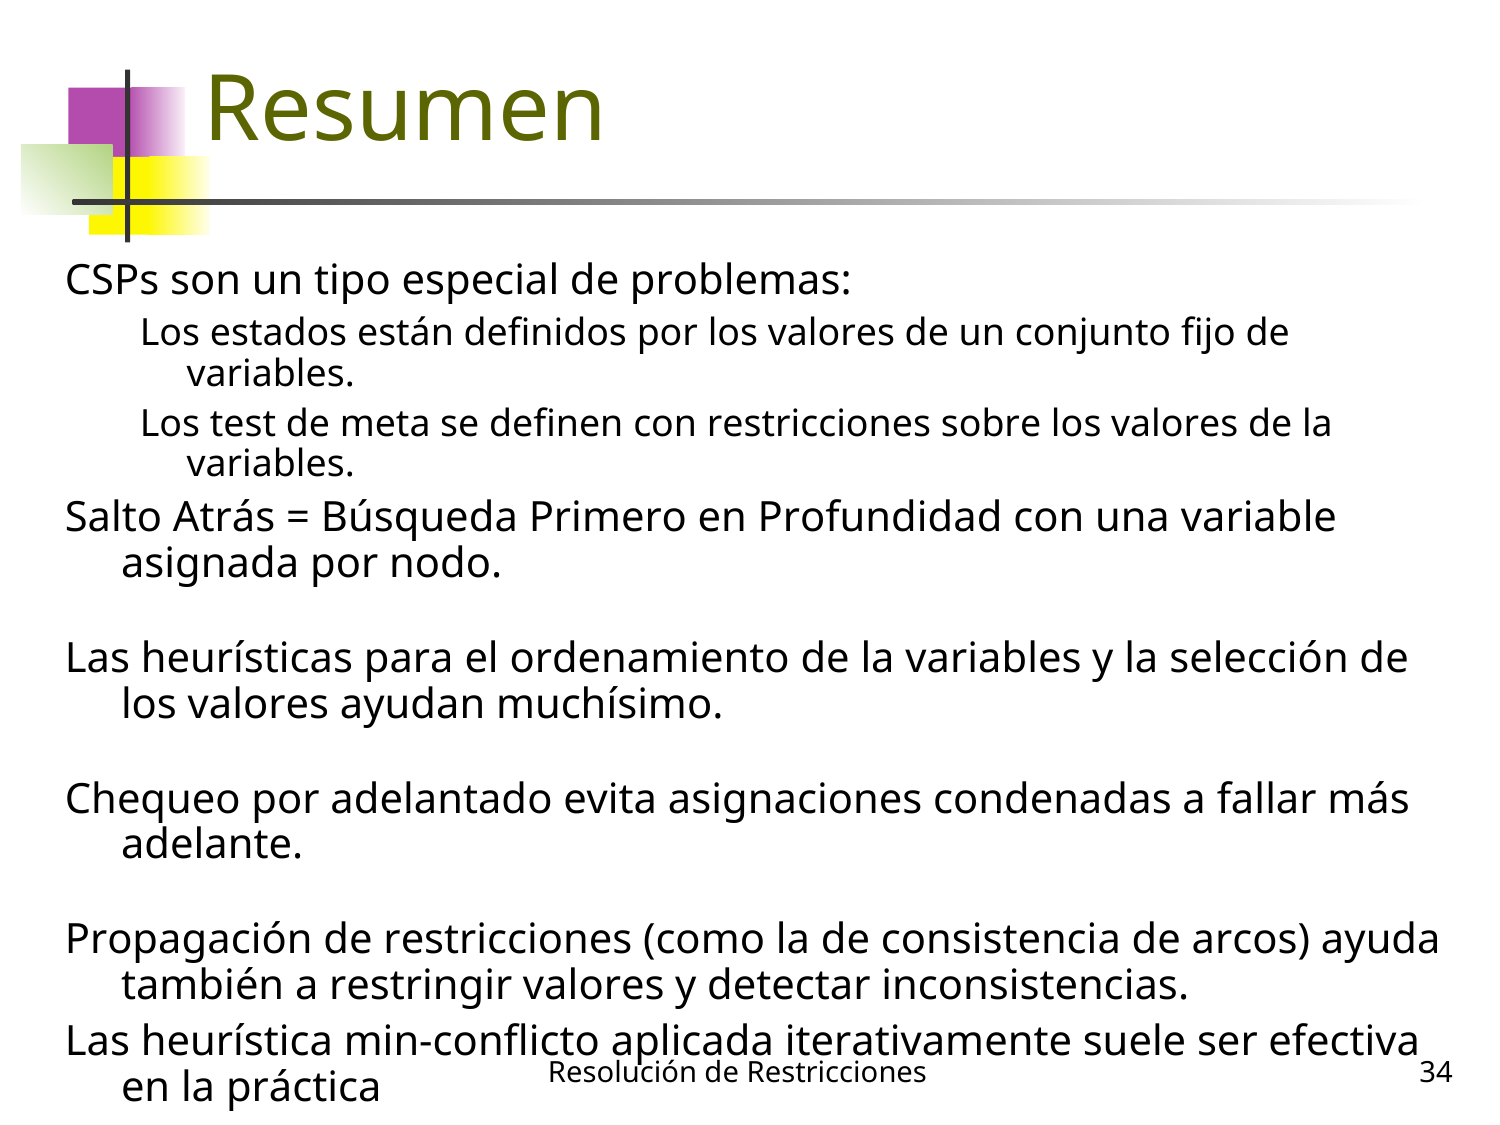

# Resumen
CSPs son un tipo especial de problemas:
Los estados están definidos por los valores de un conjunto fijo de variables.
Los test de meta se definen con restricciones sobre los valores de la variables.
Salto Atrás = Búsqueda Primero en Profundidad con una variable asignada por nodo.
Las heurísticas para el ordenamiento de la variables y la selección de los valores ayudan muchísimo.
Chequeo por adelantado evita asignaciones condenadas a fallar más adelante.
Propagación de restricciones (como la de consistencia de arcos) ayuda también a restringir valores y detectar inconsistencias.
Las heurística min-conflicto aplicada iterativamente suele ser efectiva en la práctica
Resolución de Restricciones
34